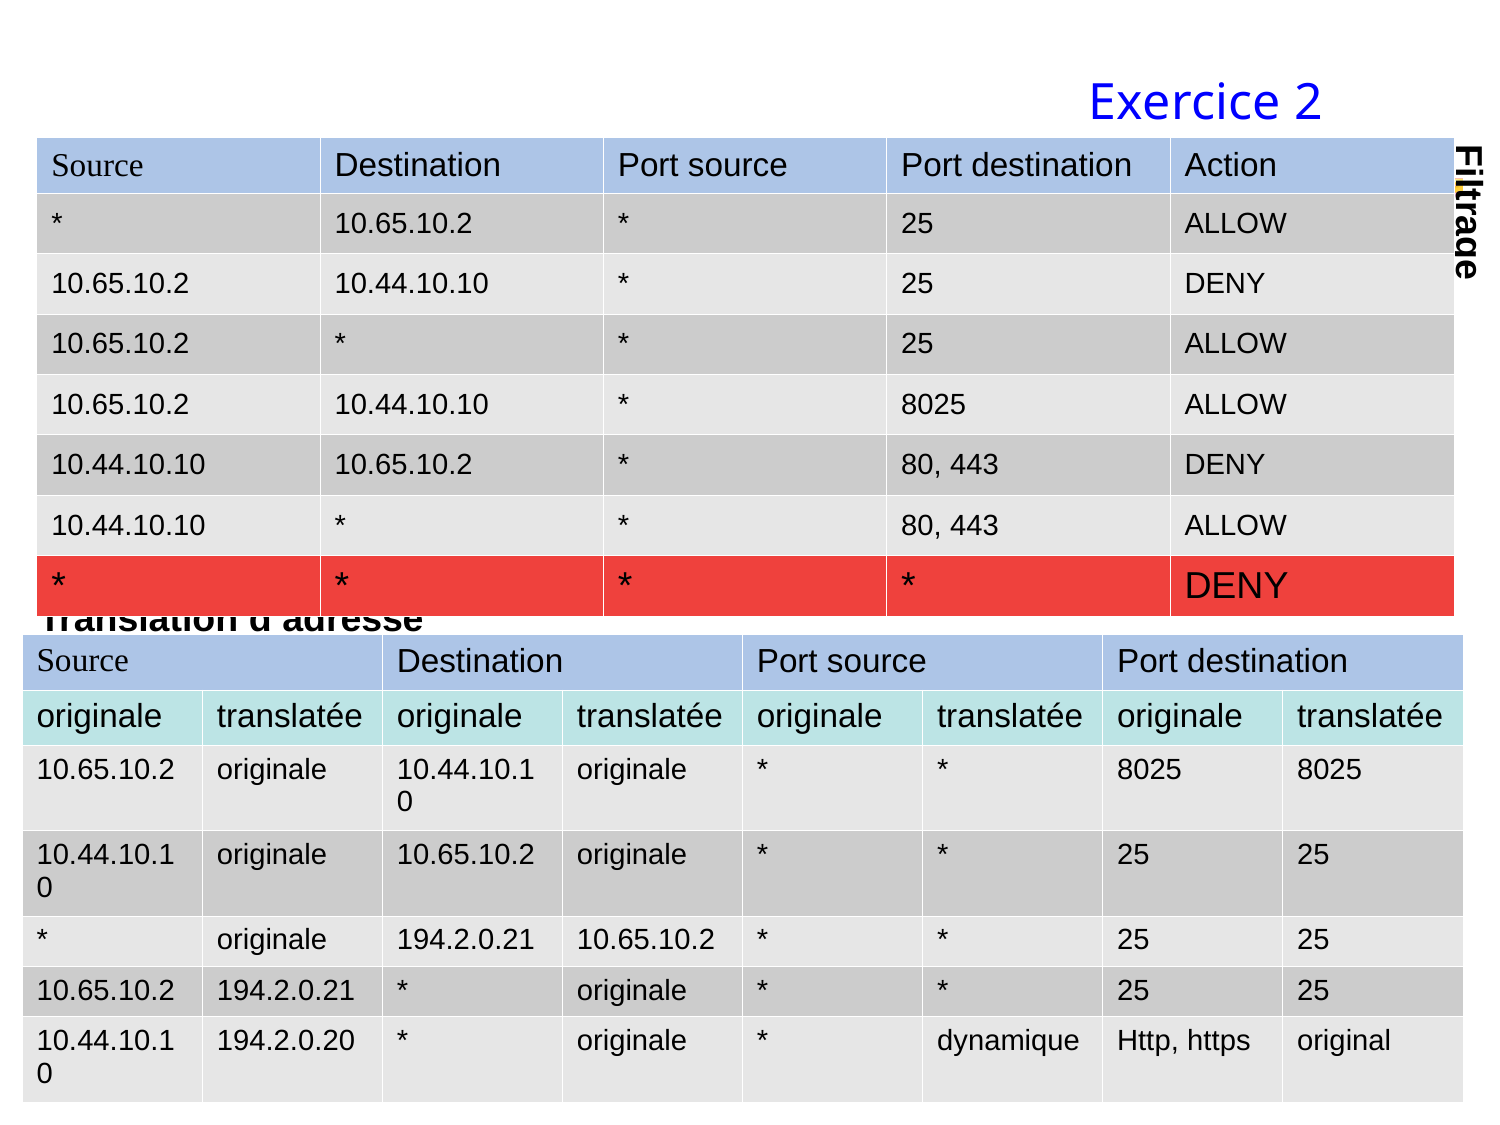

# Exercice 2
| Source | Destination | Port source | Port destination | Action |
| --- | --- | --- | --- | --- |
| \* | 10.65.10.2 | \* | 25 | ALLOW |
| 10.65.10.2 | 10.44.10.10 | \* | 25 | DENY |
| 10.65.10.2 | \* | \* | 25 | ALLOW |
| 10.65.10.2 | 10.44.10.10 | \* | 8025 | ALLOW |
| 10.44.10.10 | 10.65.10.2 | \* | 80, 443 | DENY |
| 10.44.10.10 | \* | \* | 80, 443 | ALLOW |
| \* | \* | \* | \* | DENY |
Filtrage
Translation d’adresse
| Source | | Destination | | Port source | | Port destination | |
| --- | --- | --- | --- | --- | --- | --- | --- |
| originale | translatée | originale | translatée | originale | translatée | originale | translatée |
| 10.65.10.2 | originale | 10.44.10.10 | originale | \* | \* | 8025 | 8025 |
| 10.44.10.10 | originale | 10.65.10.2 | originale | \* | \* | 25 | 25 |
| \* | originale | 194.2.0.21 | 10.65.10.2 | \* | \* | 25 | 25 |
| 10.65.10.2 | 194.2.0.21 | \* | originale | \* | \* | 25 | 25 |
| 10.44.10.10 | 194.2.0.20 | \* | originale | \* | dynamique | Http, https | original |
37